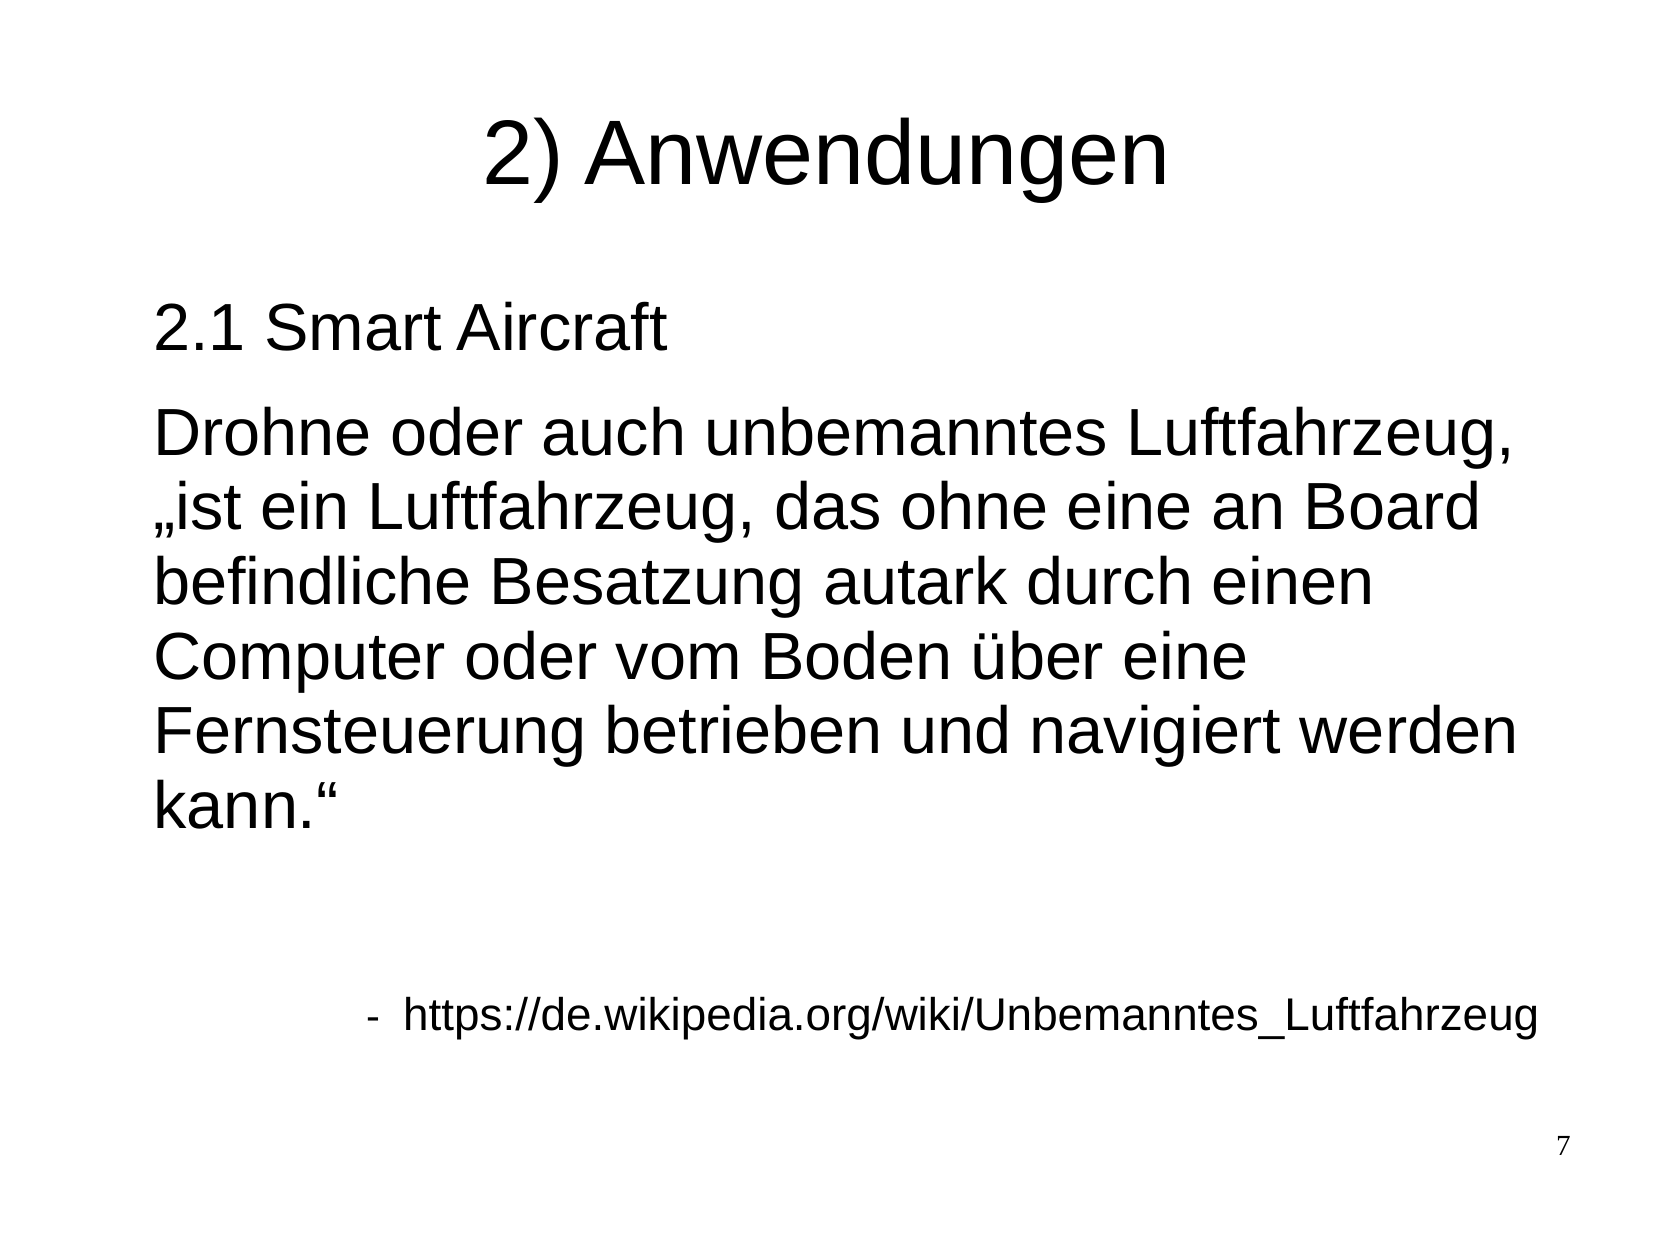

# 2) Anwendungen
2.1 Smart Aircraft
Drohne oder auch unbemanntes Luftfahrzeug, „ist ein Luftfahrzeug, das ohne eine an Board befindliche Besatzung autark durch einen Computer oder vom Boden über eine Fernsteuerung betrieben und navigiert werden kann.“
- https://de.wikipedia.org/wiki/Unbemanntes_Luftfahrzeug
7